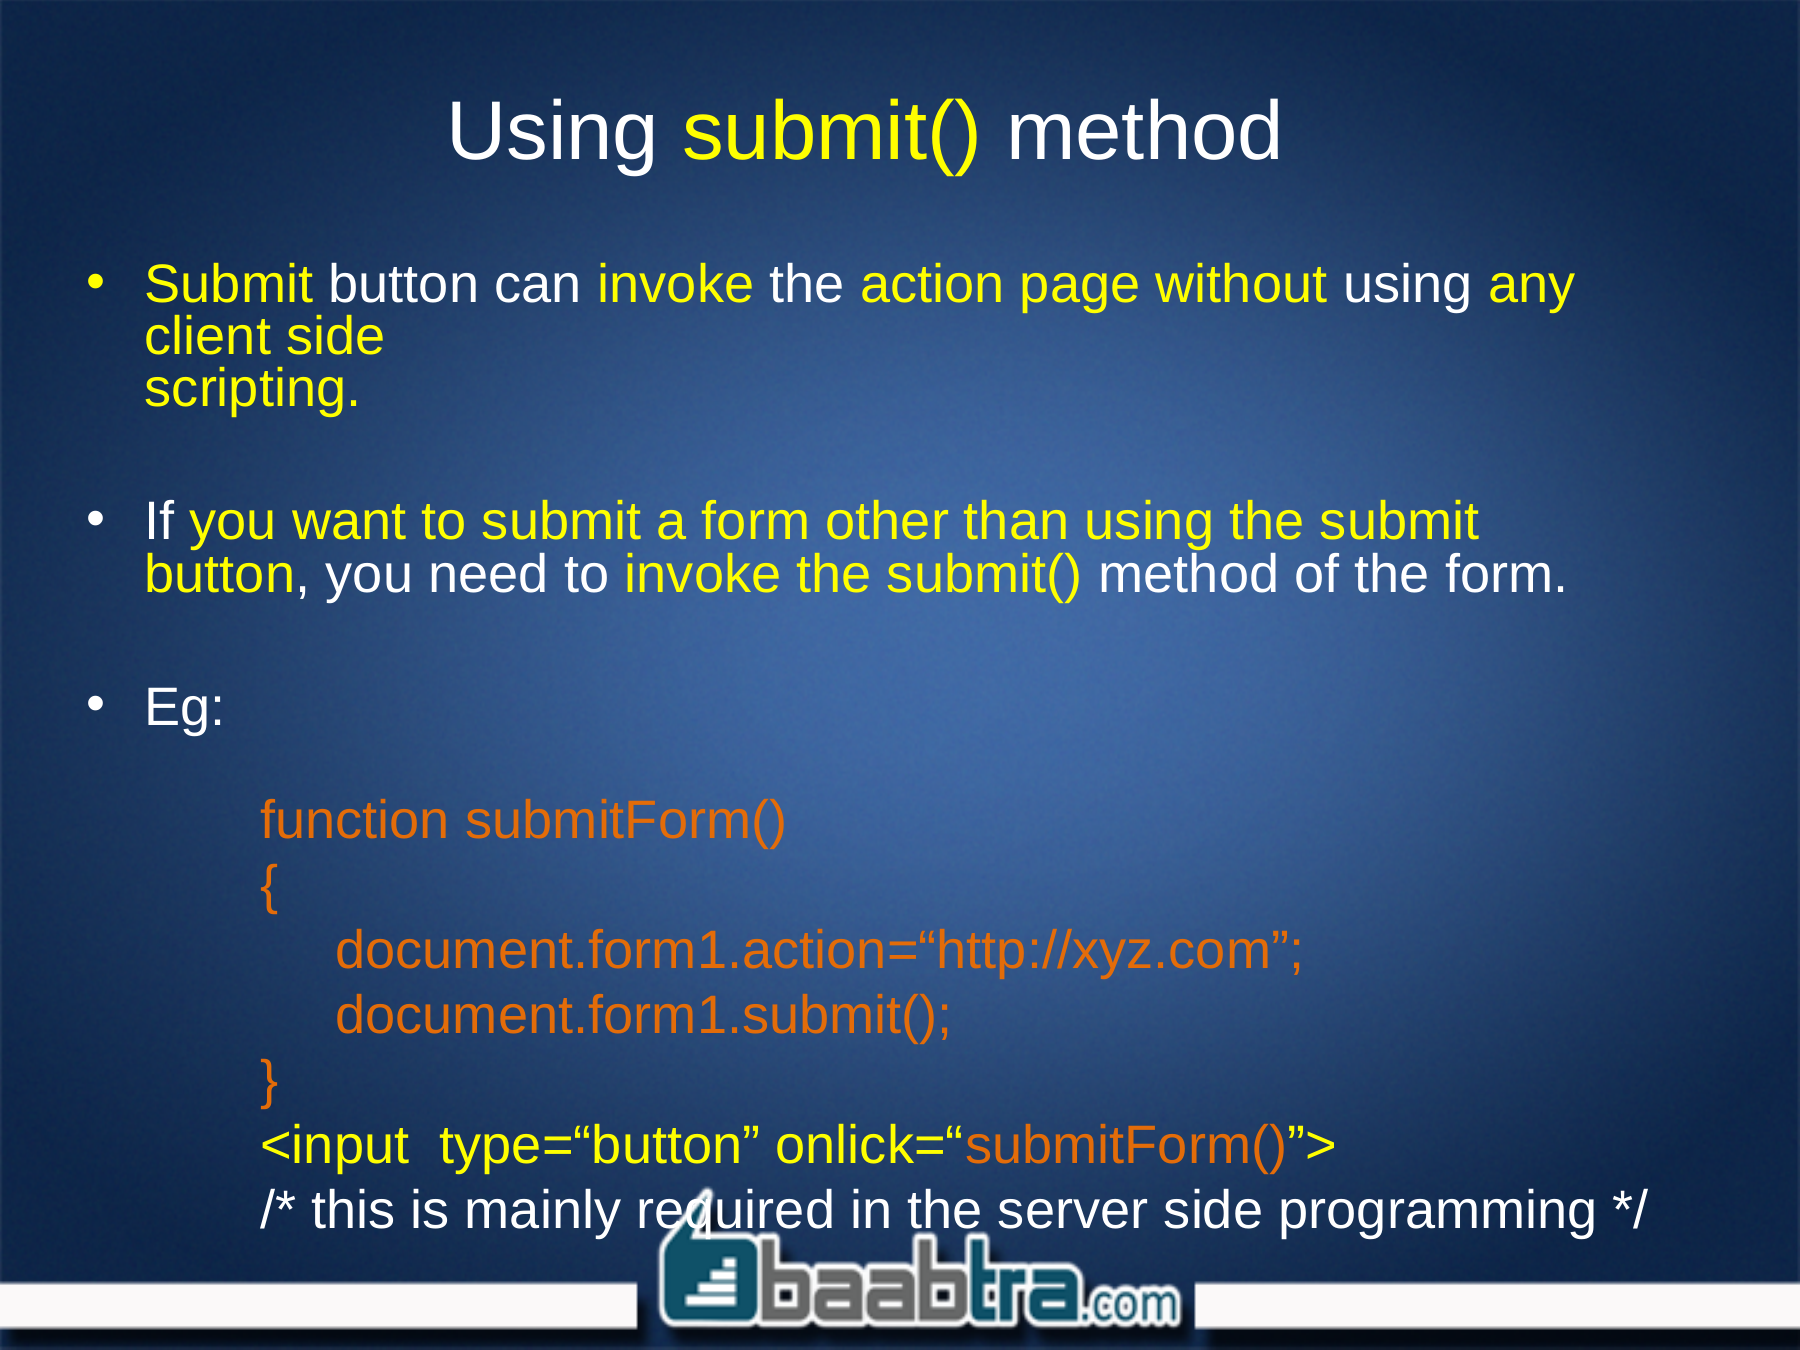

# Using submit() method
Submit button can invoke the action page without using any client side
scripting.
If you want to submit a form other than using the submit button, you need to invoke the submit() method of the form.
Eg:
function submitForm()
{
	document.form1.action=“http://xyz.com”;
 	document.form1.submit();
}
<input type=“button” onlick=“submitForm()”>
/* this is mainly required in the server side programming */